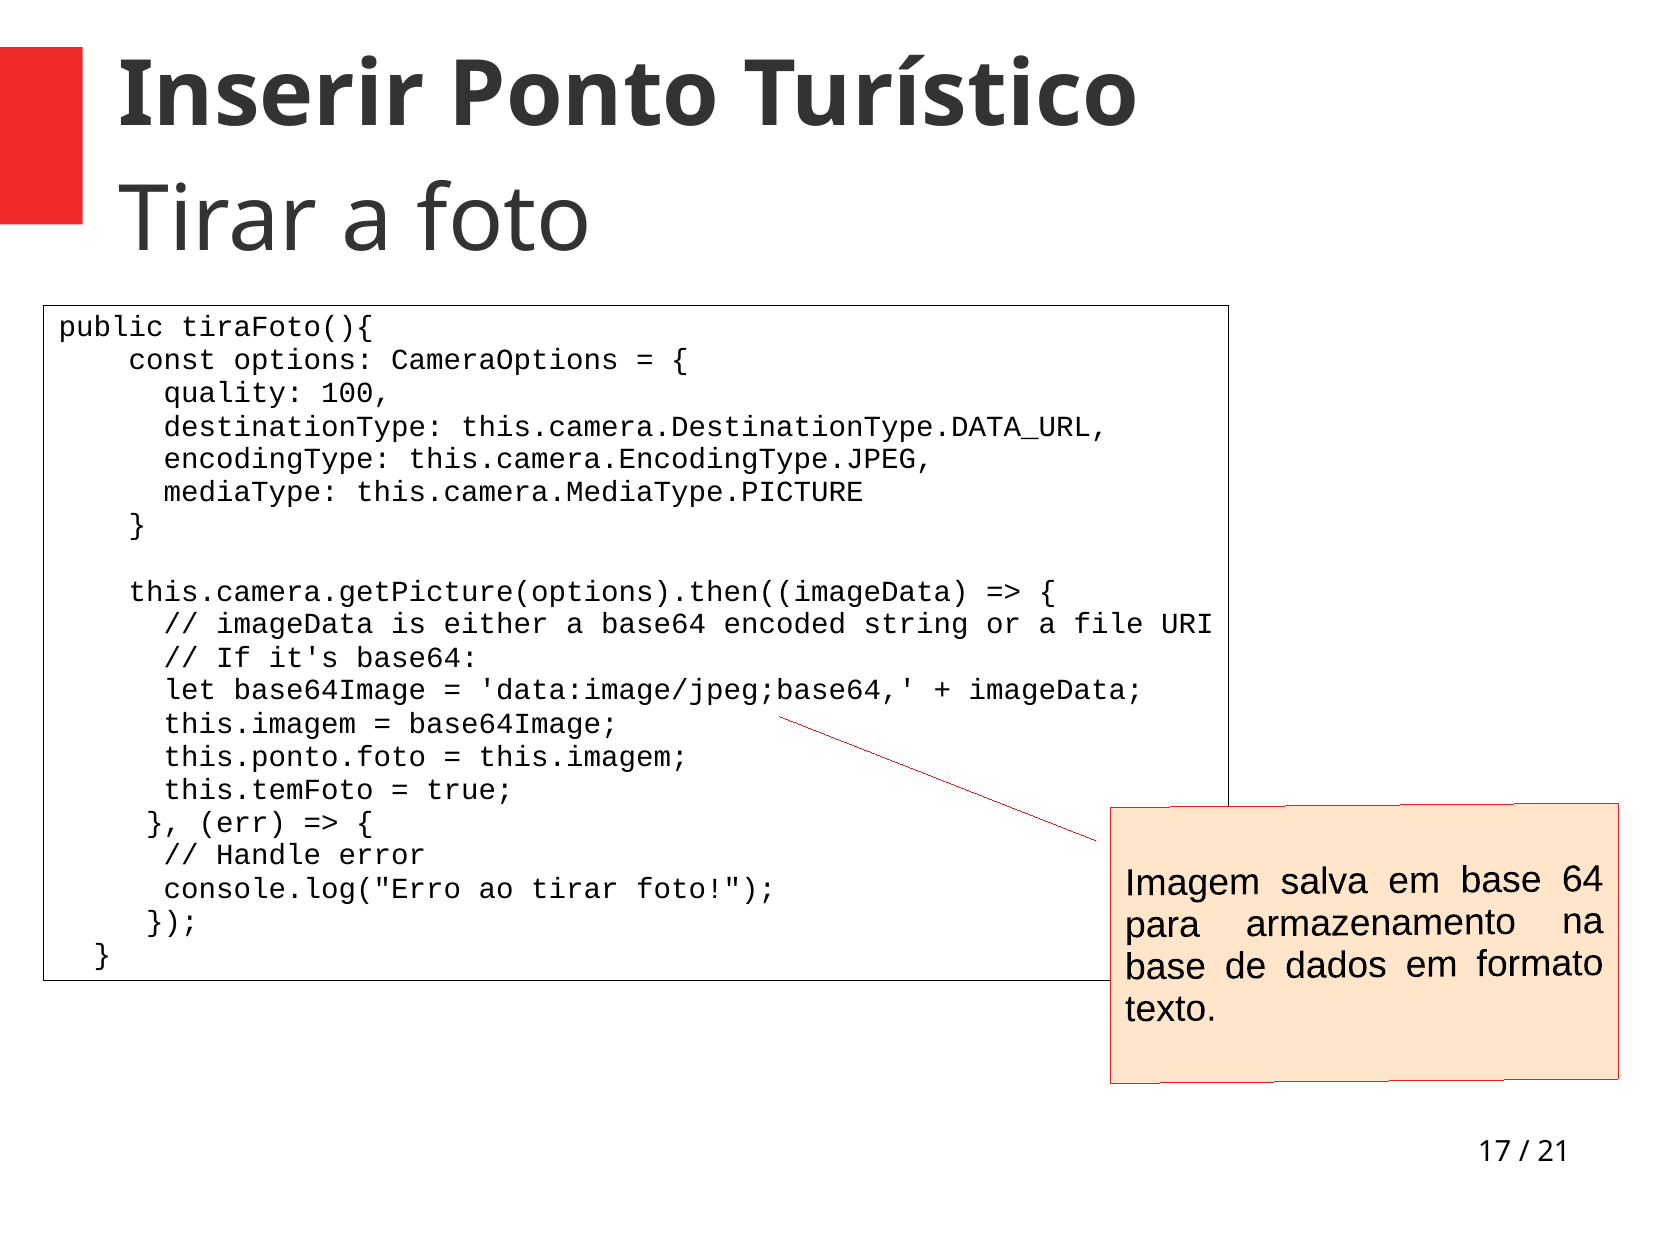

# Inserir Ponto Turístico Tirar a foto
public tiraFoto(){
 const options: CameraOptions = {
 quality: 100,
 destinationType: this.camera.DestinationType.DATA_URL,
 encodingType: this.camera.EncodingType.JPEG,
 mediaType: this.camera.MediaType.PICTURE
 }
 this.camera.getPicture(options).then((imageData) => {
 // imageData is either a base64 encoded string or a file URI
 // If it's base64:
 let base64Image = 'data:image/jpeg;base64,' + imageData;
 this.imagem = base64Image;
 this.ponto.foto = this.imagem;
 this.temFoto = true;
 }, (err) => {
 // Handle error
 console.log("Erro ao tirar foto!");
 });
 }
Imagem salva em base 64 para armazenamento na base de dados em formato texto.
17